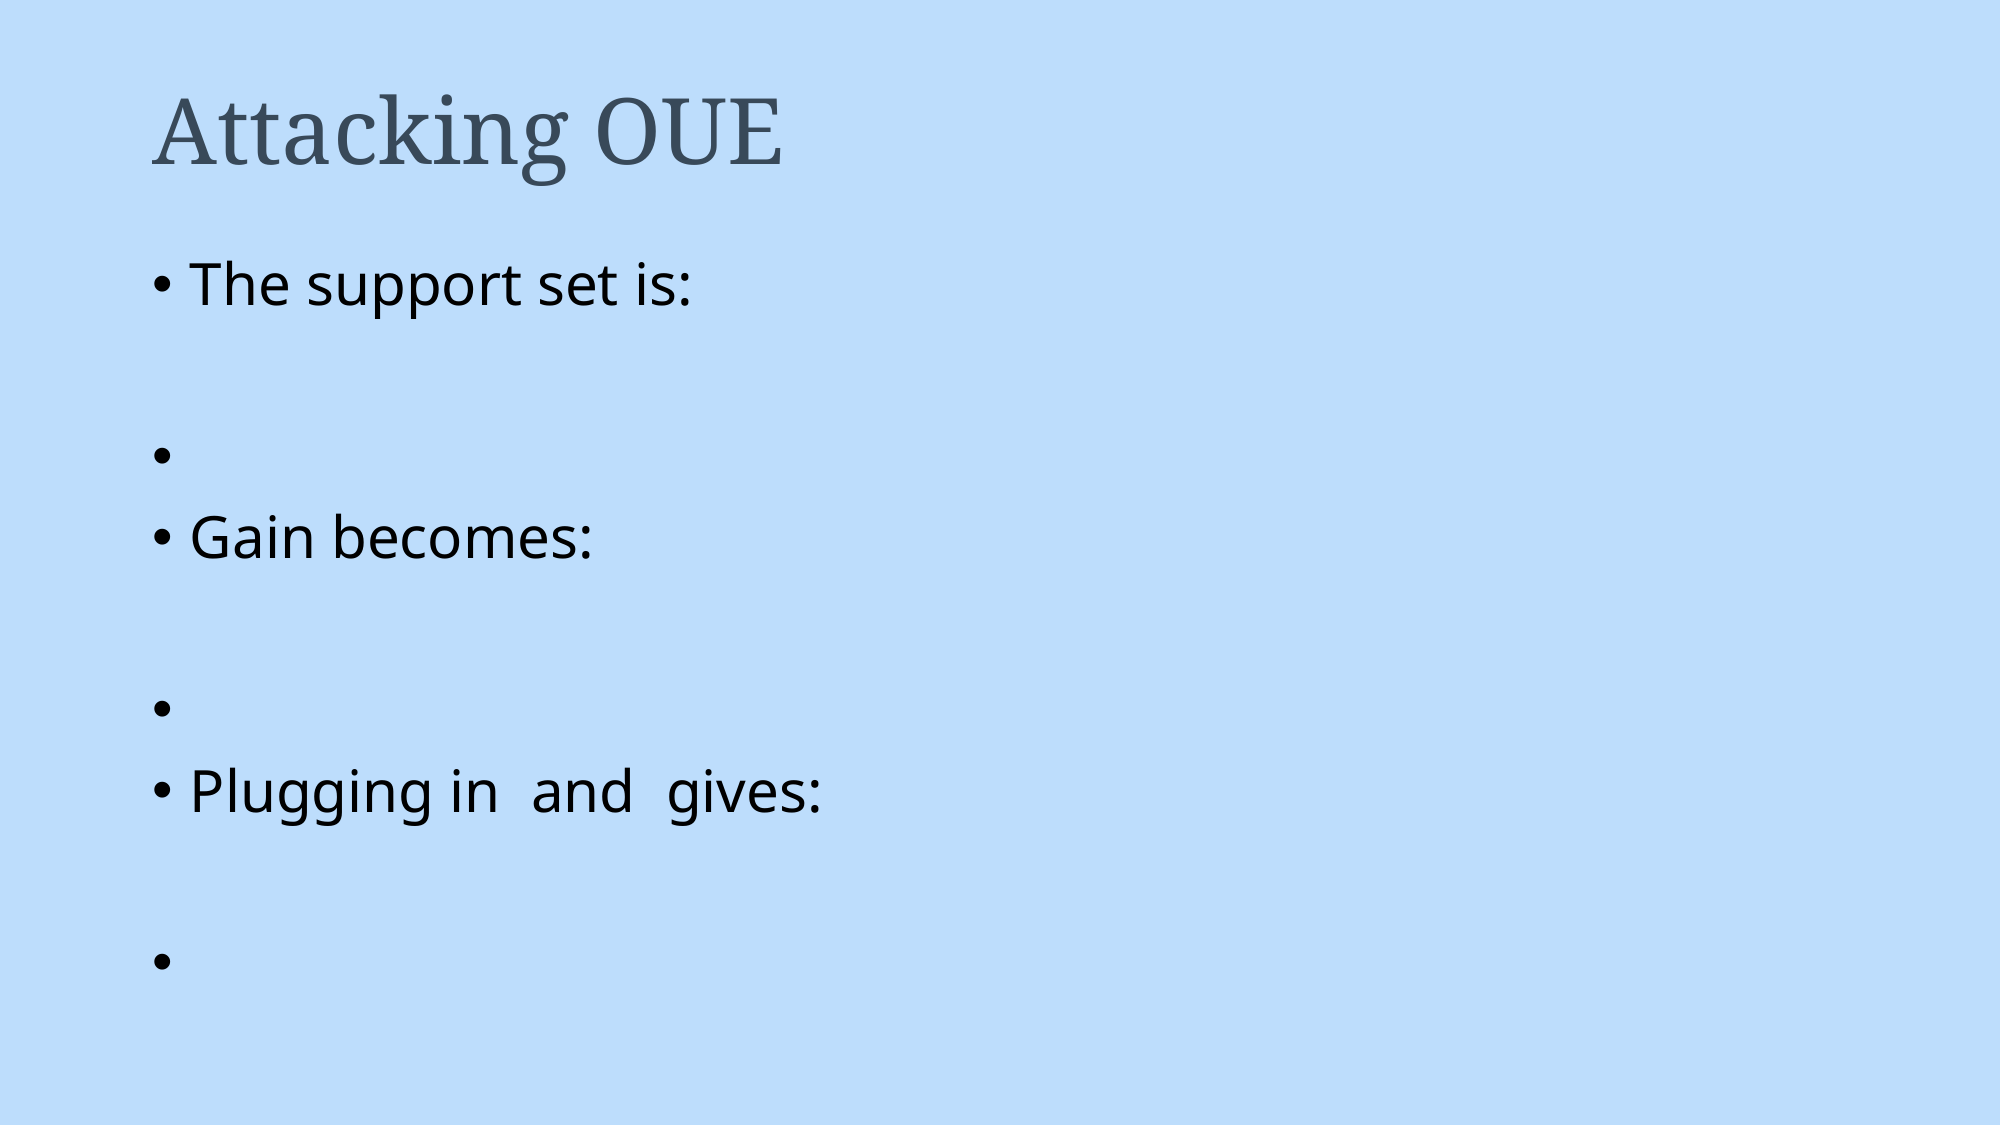

# Attacking OUE
The support set is:
Gain becomes:
Plugging in and gives: